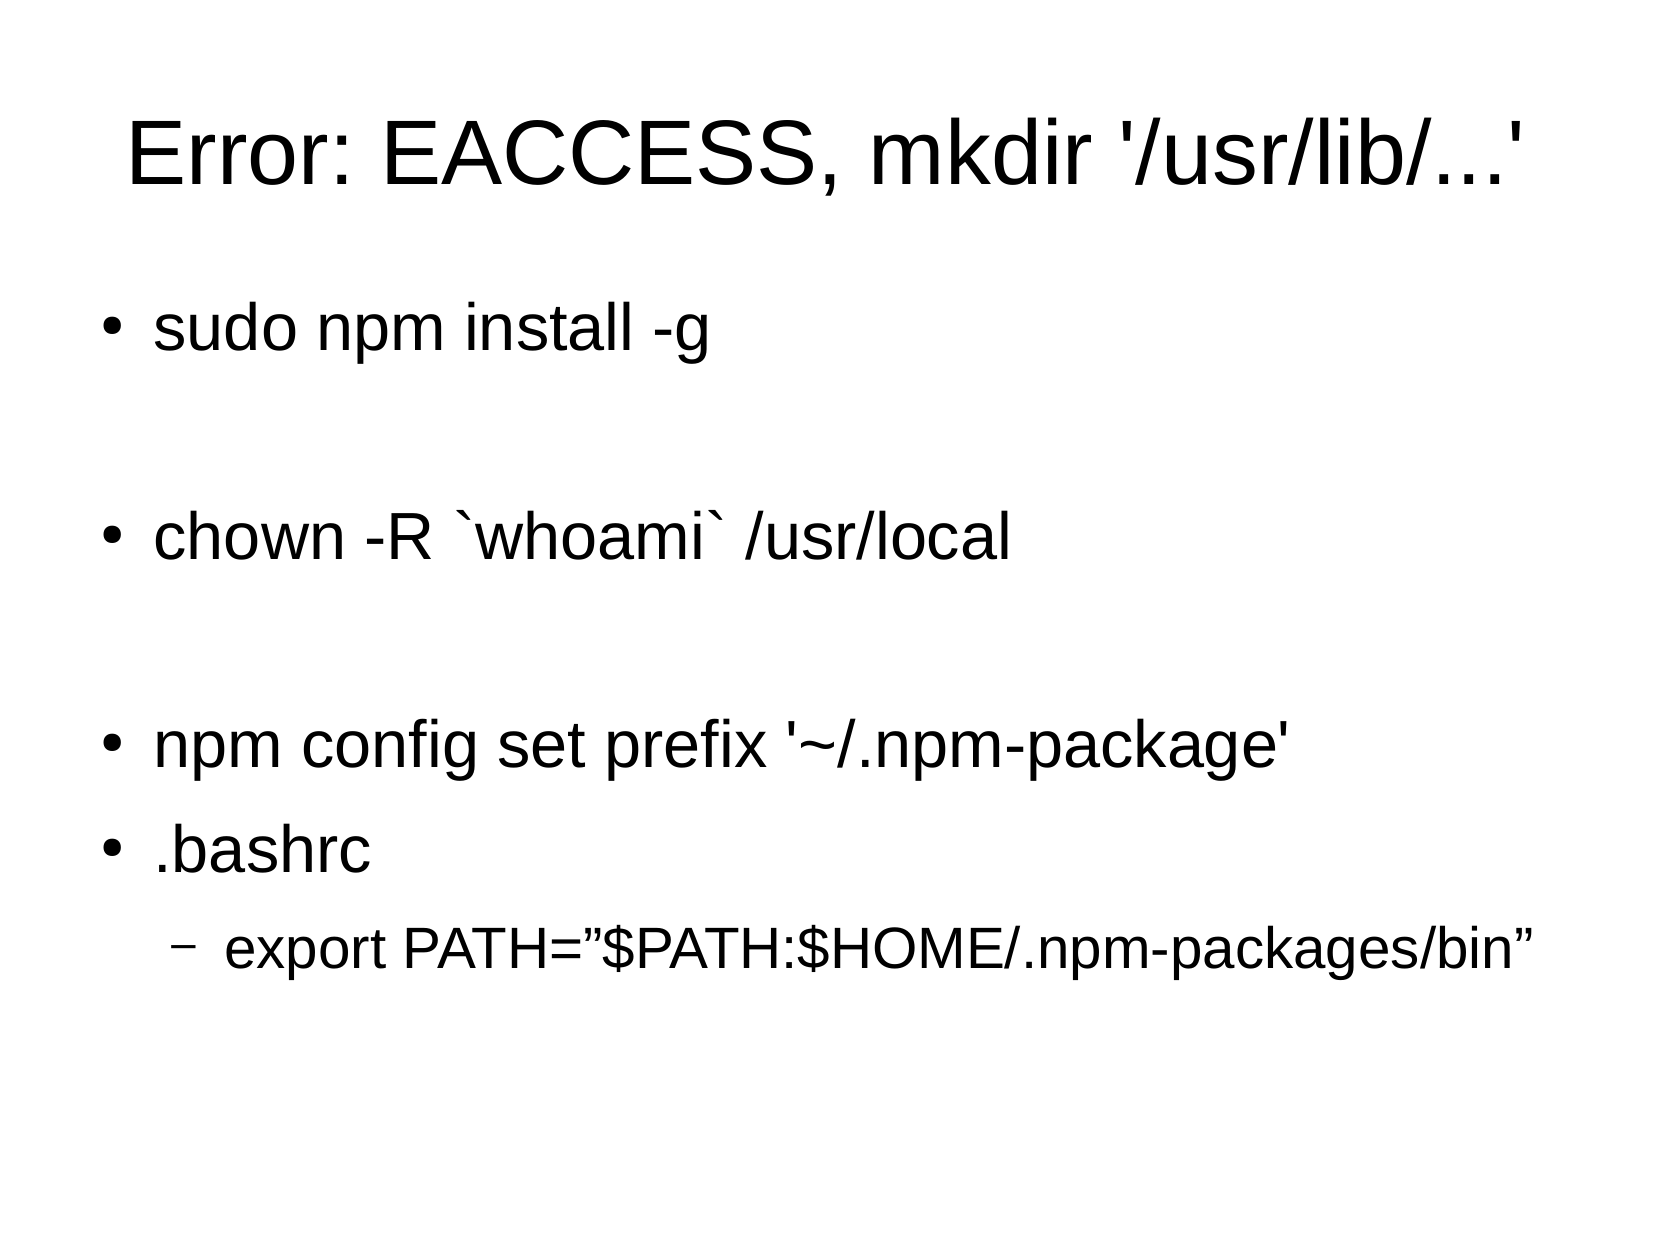

# Error: EACCESS, mkdir '/usr/lib/...'
sudo npm install -g
chown -R `whoami` /usr/local
npm config set prefix '~/.npm-package'
.bashrc
export PATH=”$PATH:$HOME/.npm-packages/bin”